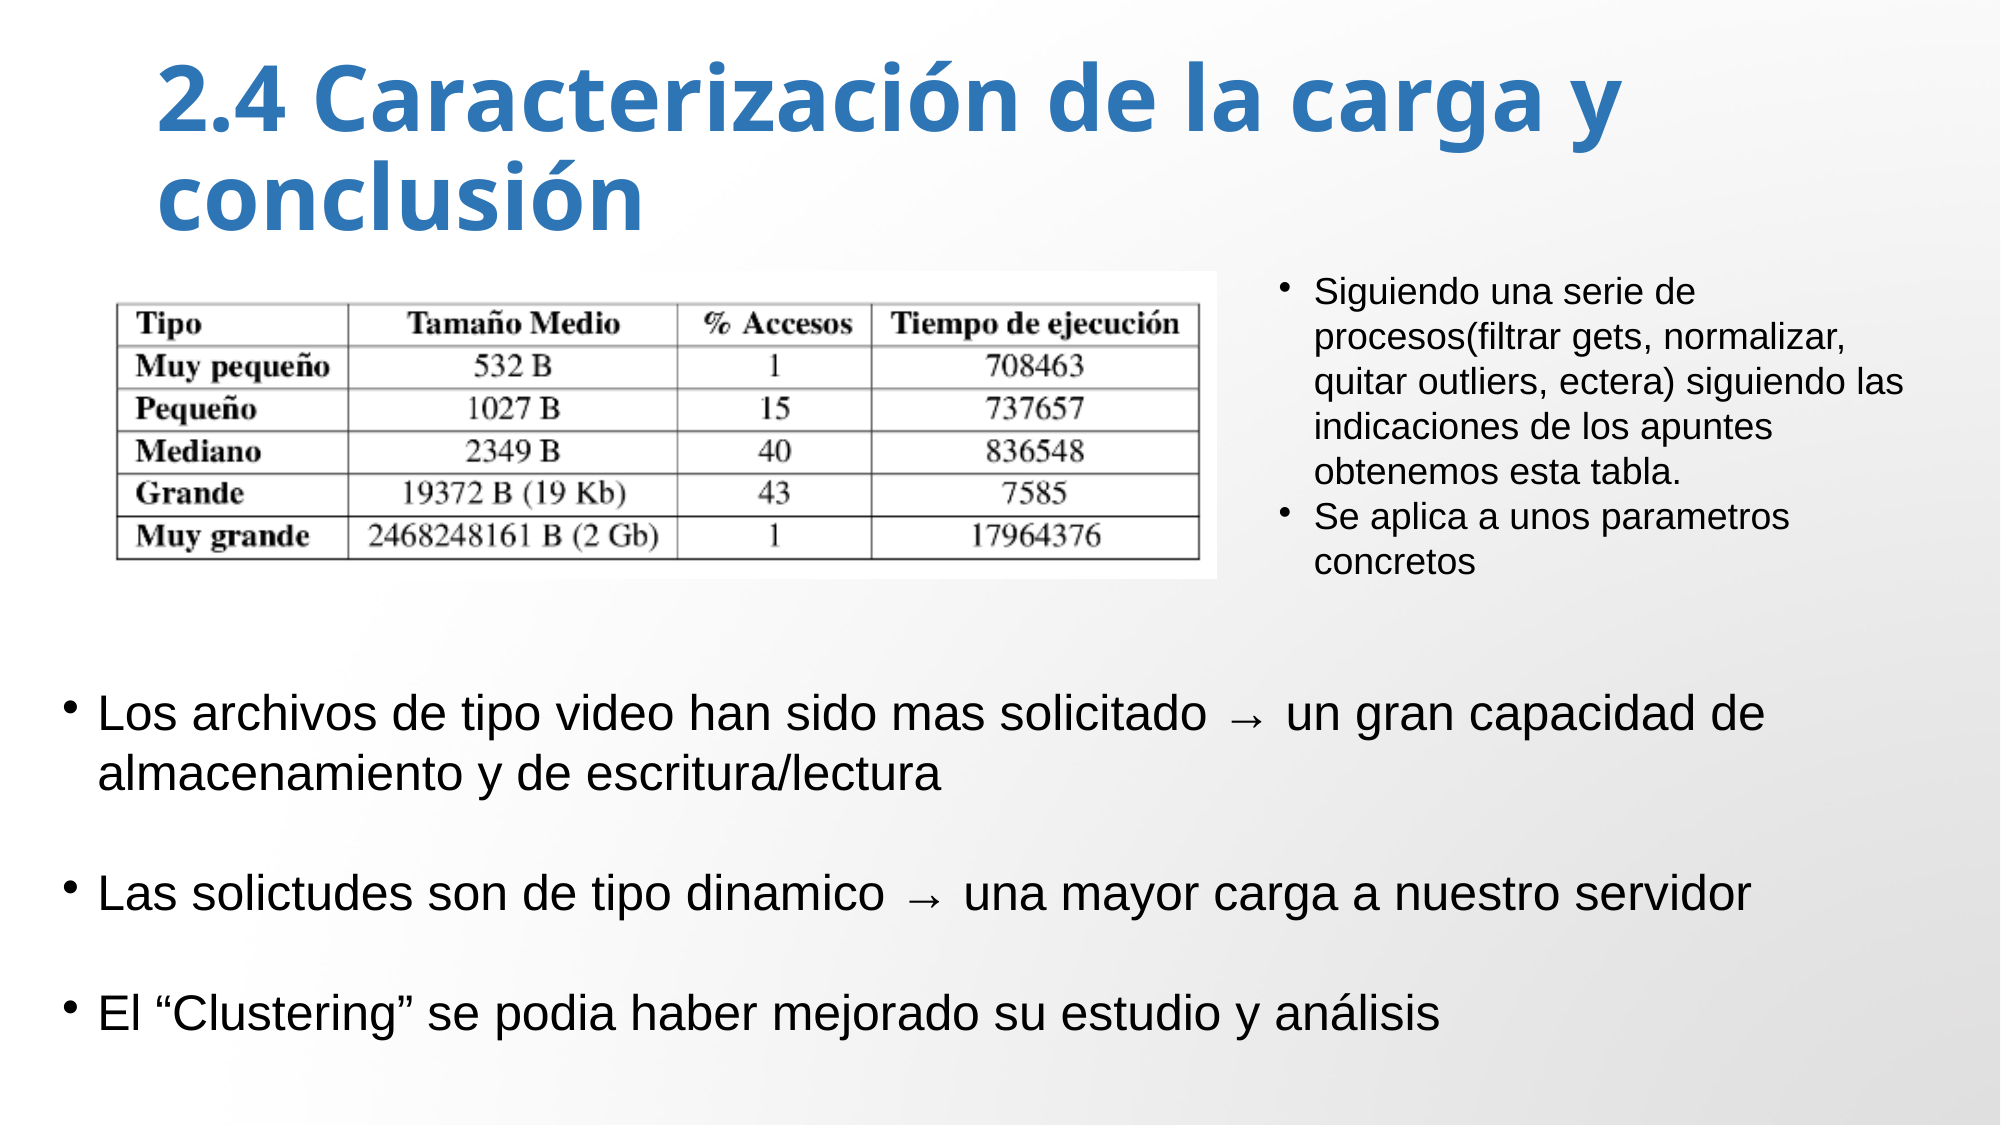

2.4 Caracterización de la carga y conclusión
Siguiendo una serie de procesos(filtrar gets, normalizar, quitar outliers, ectera) siguiendo las indicaciones de los apuntes obtenemos esta tabla.
Se aplica a unos parametros concretos
Los archivos de tipo video han sido mas solicitado → un gran capacidad de almacenamiento y de escritura/lectura
Las solictudes son de tipo dinamico → una mayor carga a nuestro servidor
El “Clustering” se podia haber mejorado su estudio y análisis